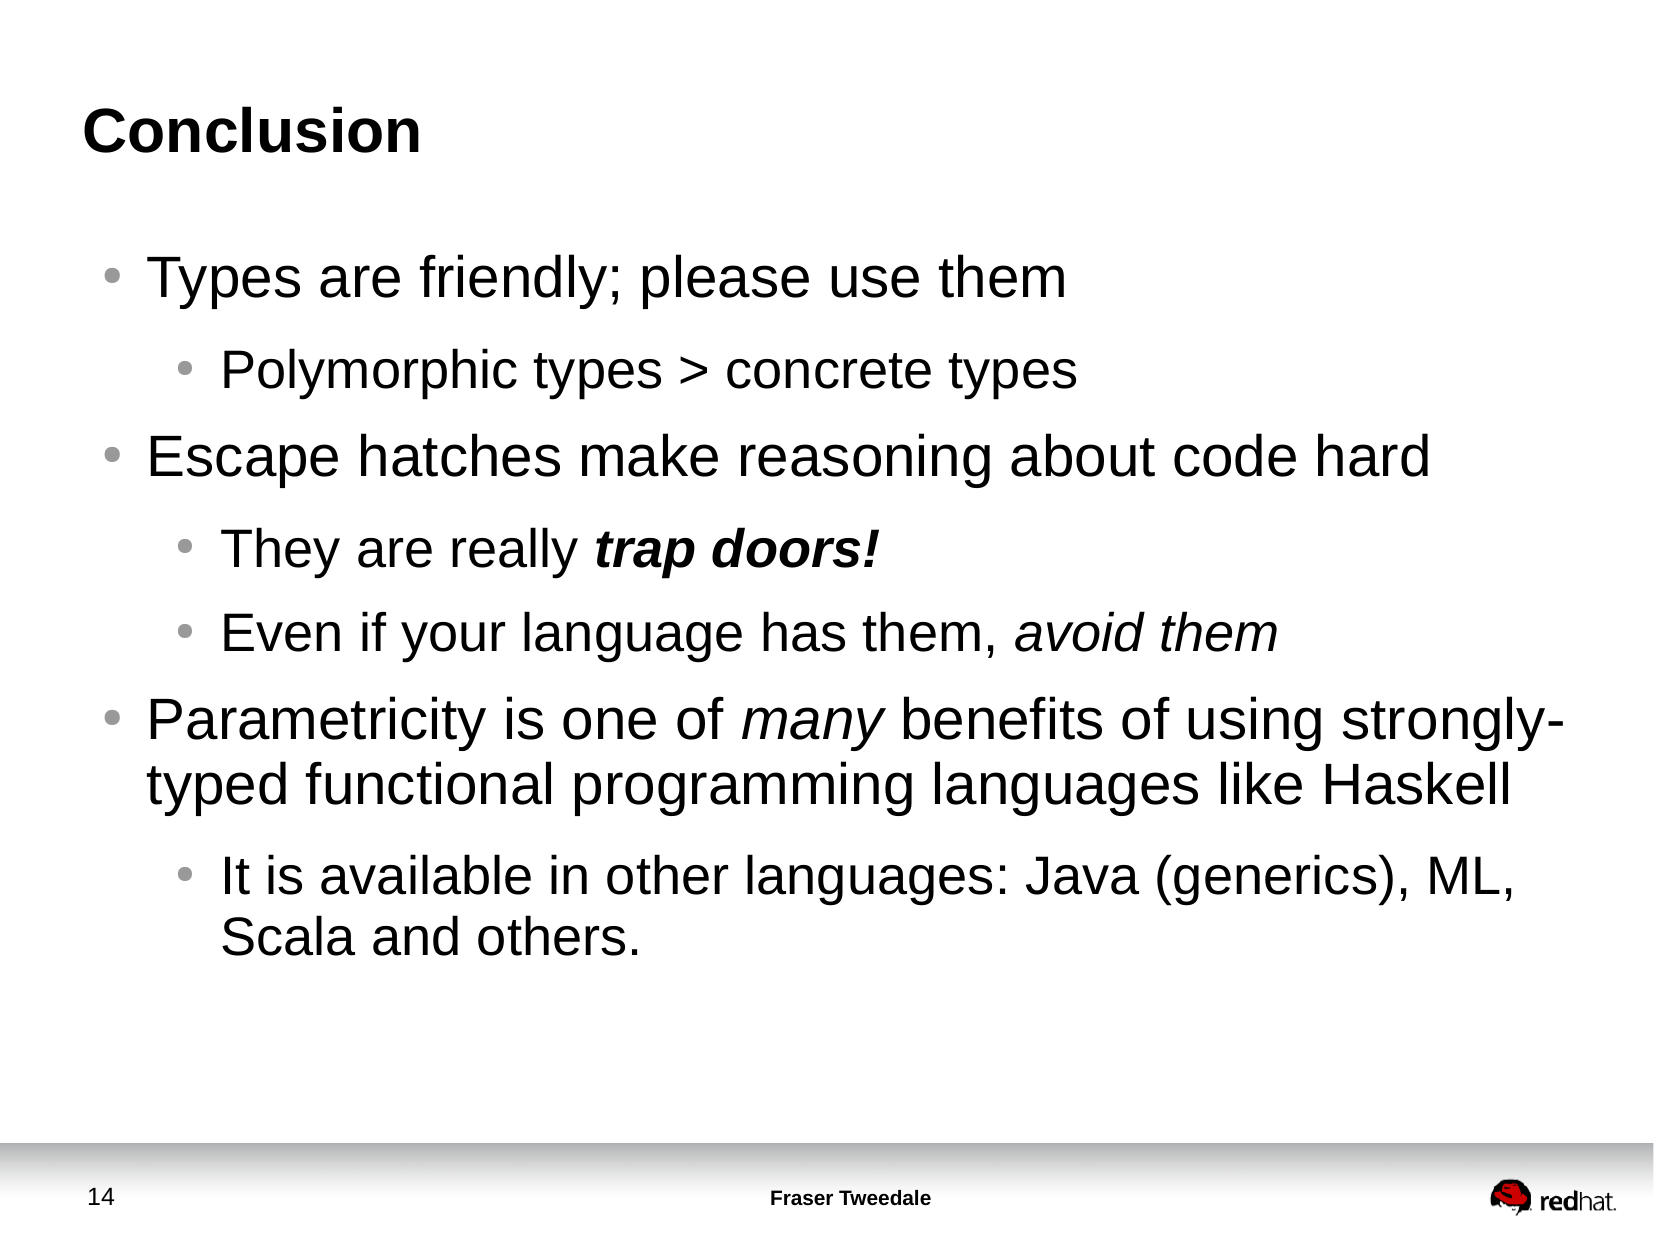

# Conclusion
Types are friendly; please use them
Polymorphic types > concrete types
Escape hatches make reasoning about code hard
They are really trap doors!
Even if your language has them, avoid them
Parametricity is one of many benefits of using strongly-typed functional programming languages like Haskell
It is available in other languages: Java (generics), ML, Scala and others.